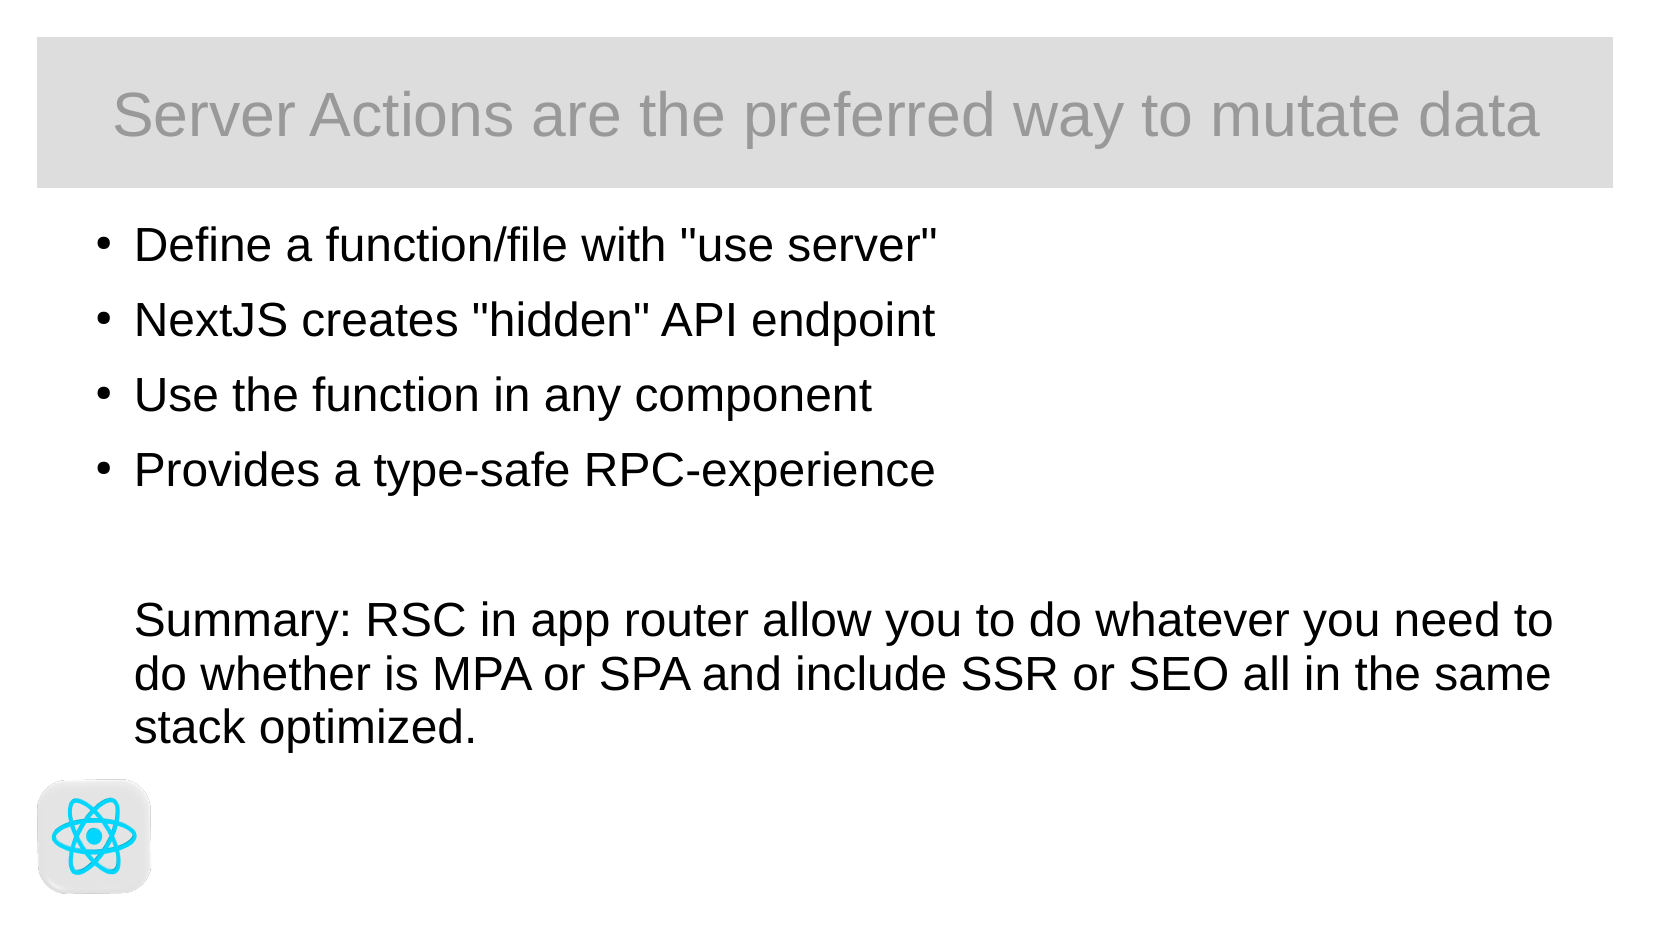

# Server Actions are the preferred way to mutate data
Define a function/file with "use server"
NextJS creates "hidden" API endpoint
Use the function in any component
Provides a type-safe RPC-experience
Summary: RSC in app router allow you to do whatever you need to do whether is MPA or SPA and include SSR or SEO all in the same stack optimized.